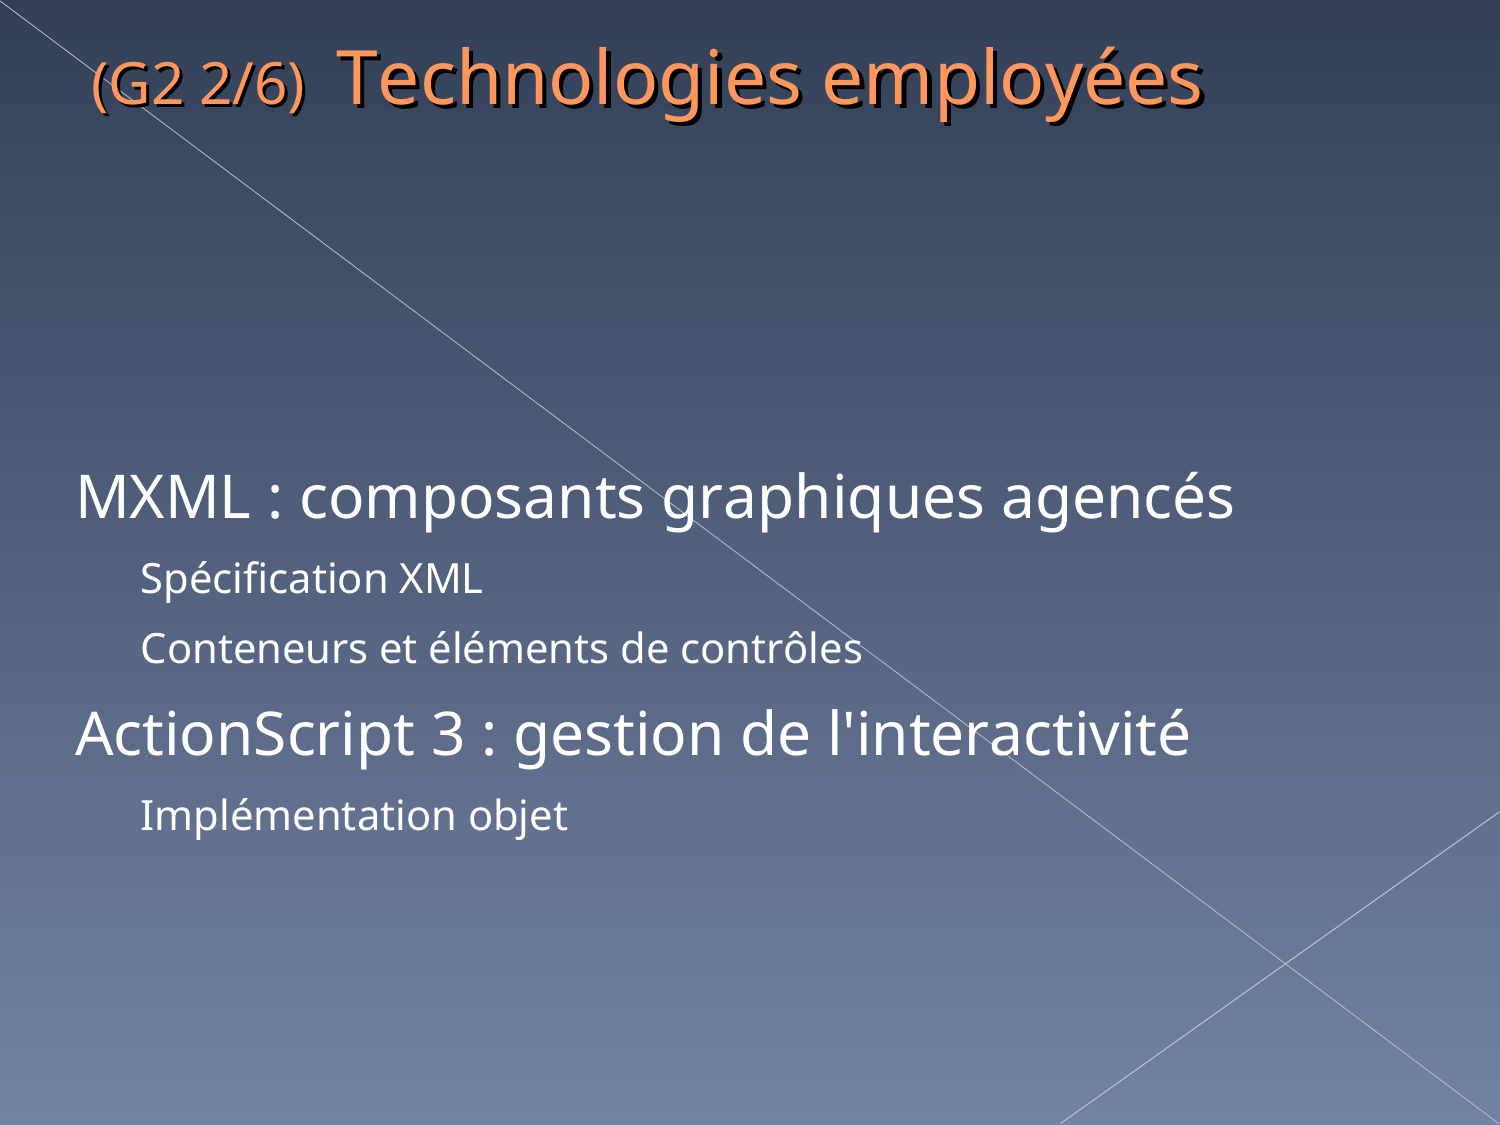

# (G2 2/6) Technologies employées
MXML : composants graphiques agencés
Spécification XML
Conteneurs et éléments de contrôles
ActionScript 3 : gestion de l'interactivité
Implémentation objet